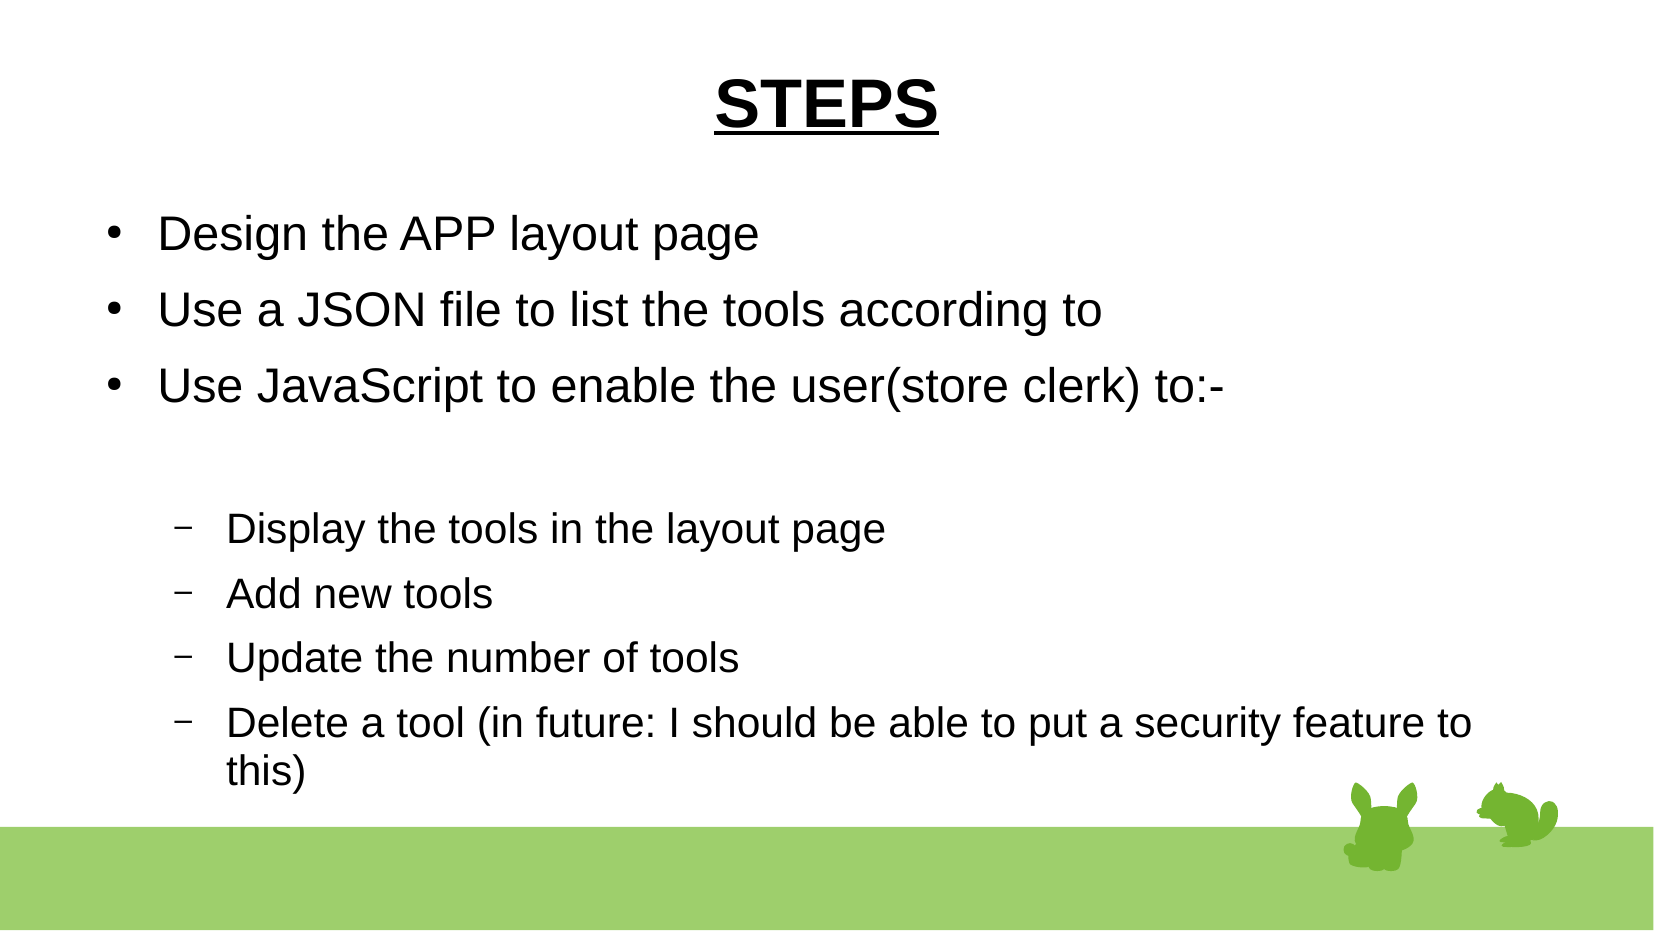

# STEPS
Design the APP layout page
Use a JSON file to list the tools according to
Use JavaScript to enable the user(store clerk) to:-
Display the tools in the layout page
Add new tools
Update the number of tools
Delete a tool (in future: I should be able to put a security feature to this)